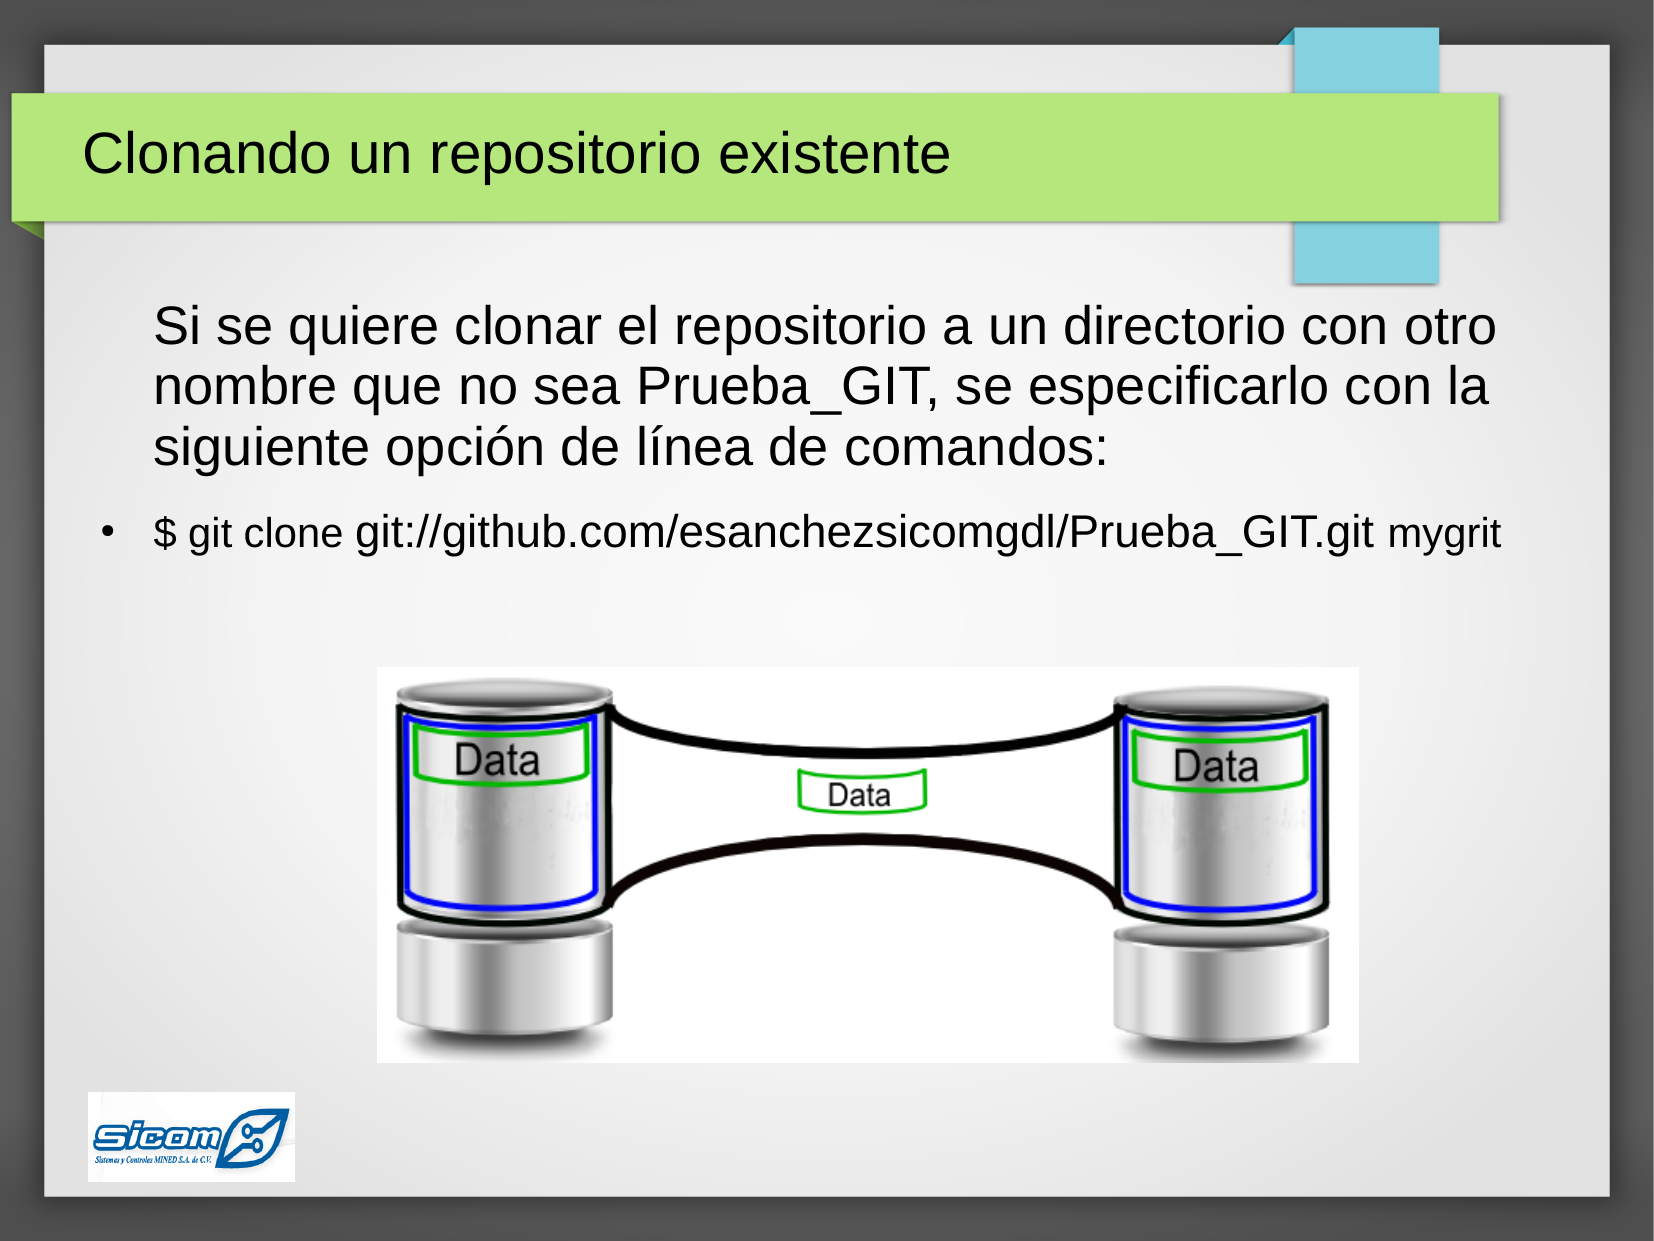

# Clonando un repositorio existente
Si se quiere clonar el repositorio a un directorio con otro nombre que no sea Prueba_GIT, se especificarlo con la siguiente opción de línea de comandos:
$ git clone git://github.com/esanchezsicomgdl/Prueba_GIT.git mygrit